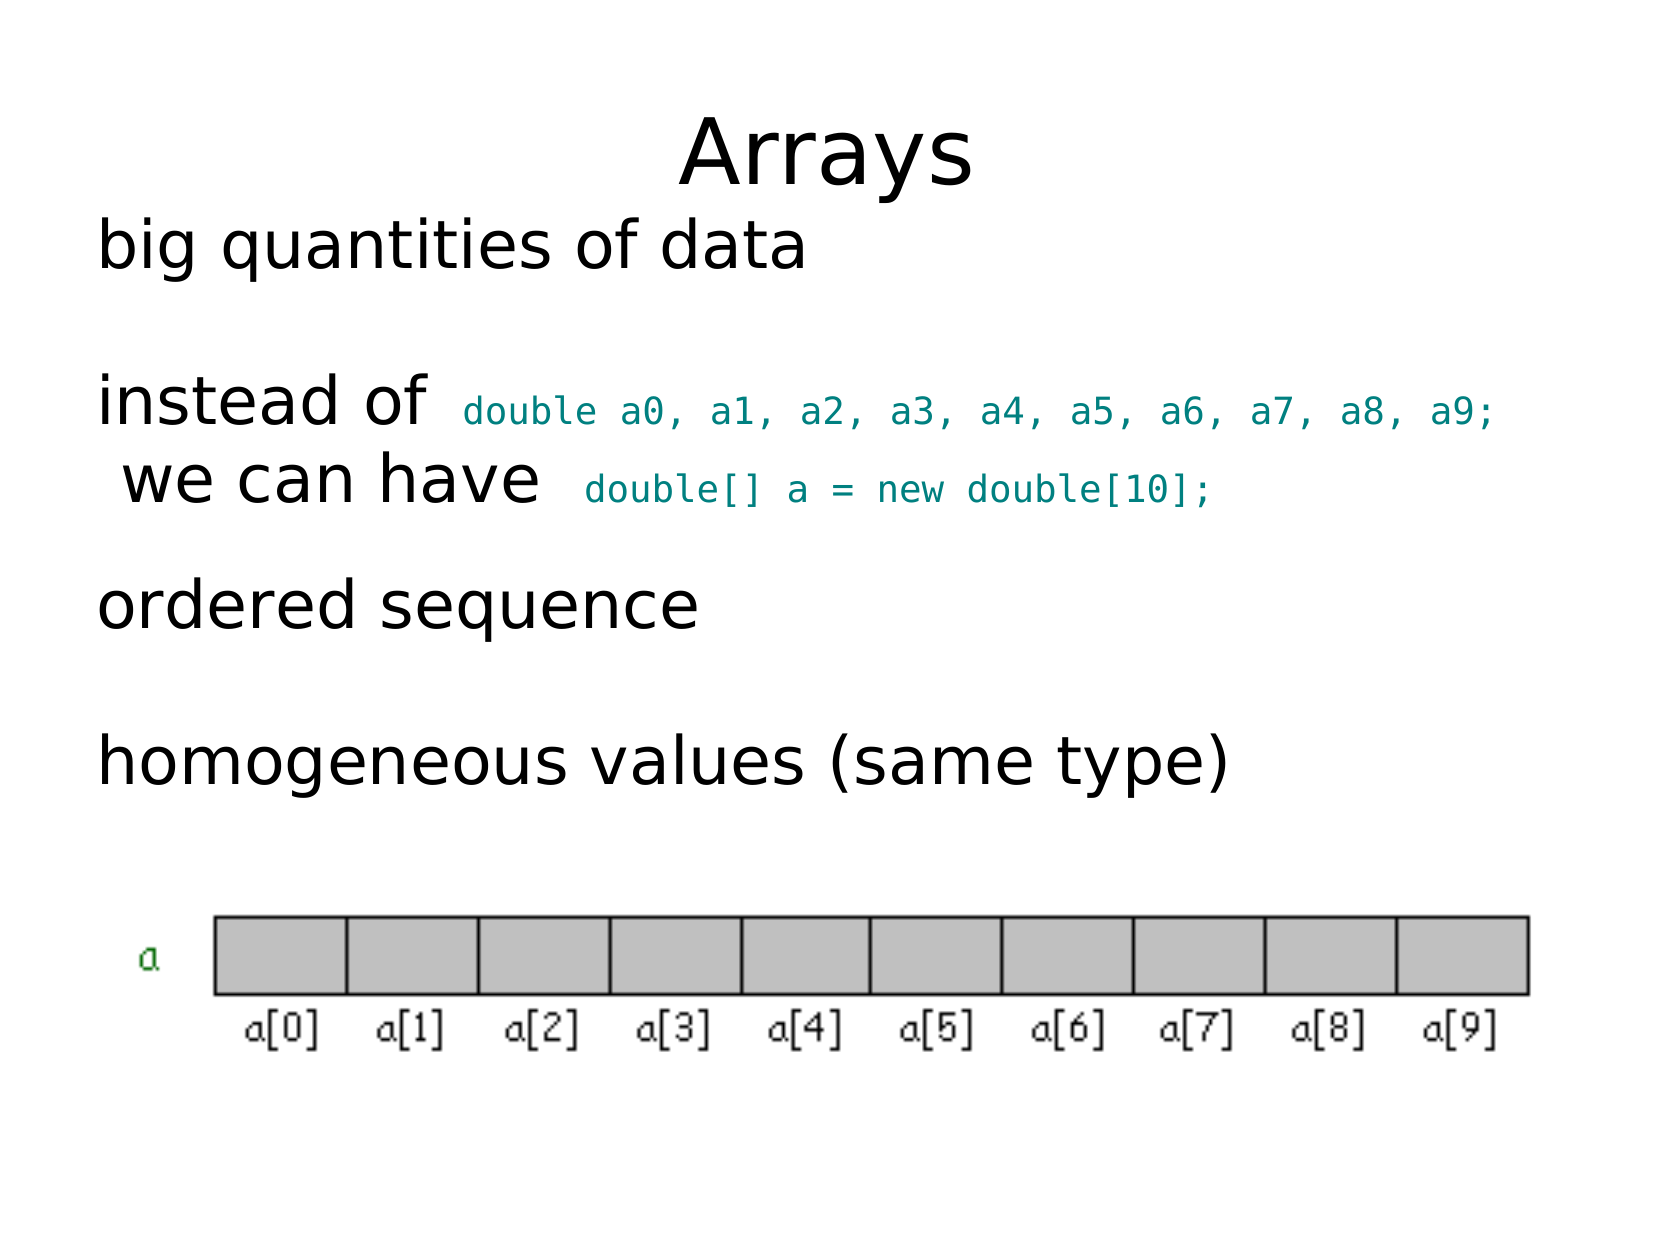

# Arrays
 big quantities of data
 instead of double a0, a1, a2, a3, a4, a5, a6, a7, a8, a9;
 we can have double[] a = new double[10];
 ordered sequence
 homogeneous values (same type)